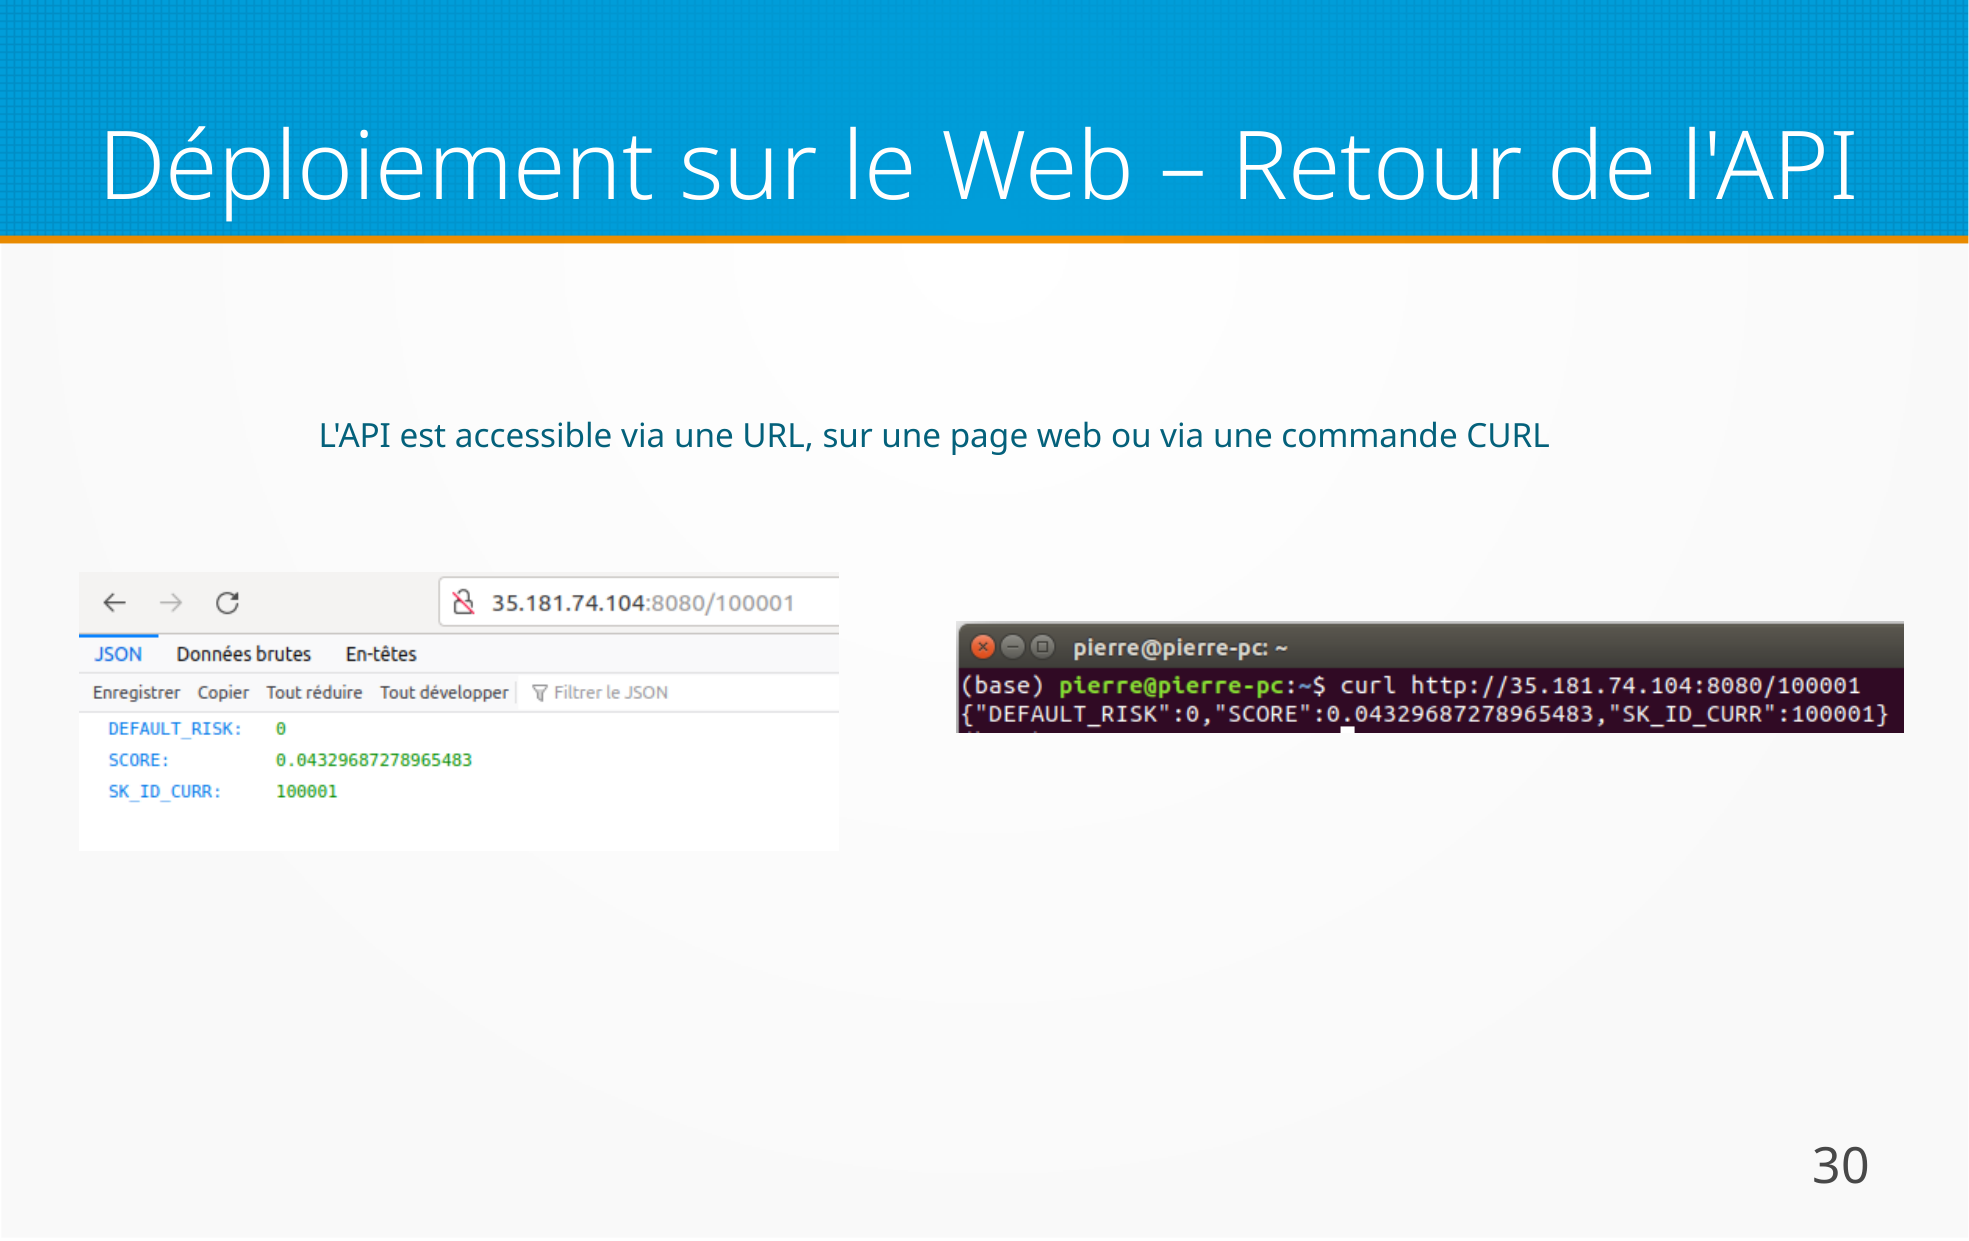

# Déploiement sur le Web – Retour de l'API
L'API est accessible via une URL, sur une page web ou via une commande CURL
30